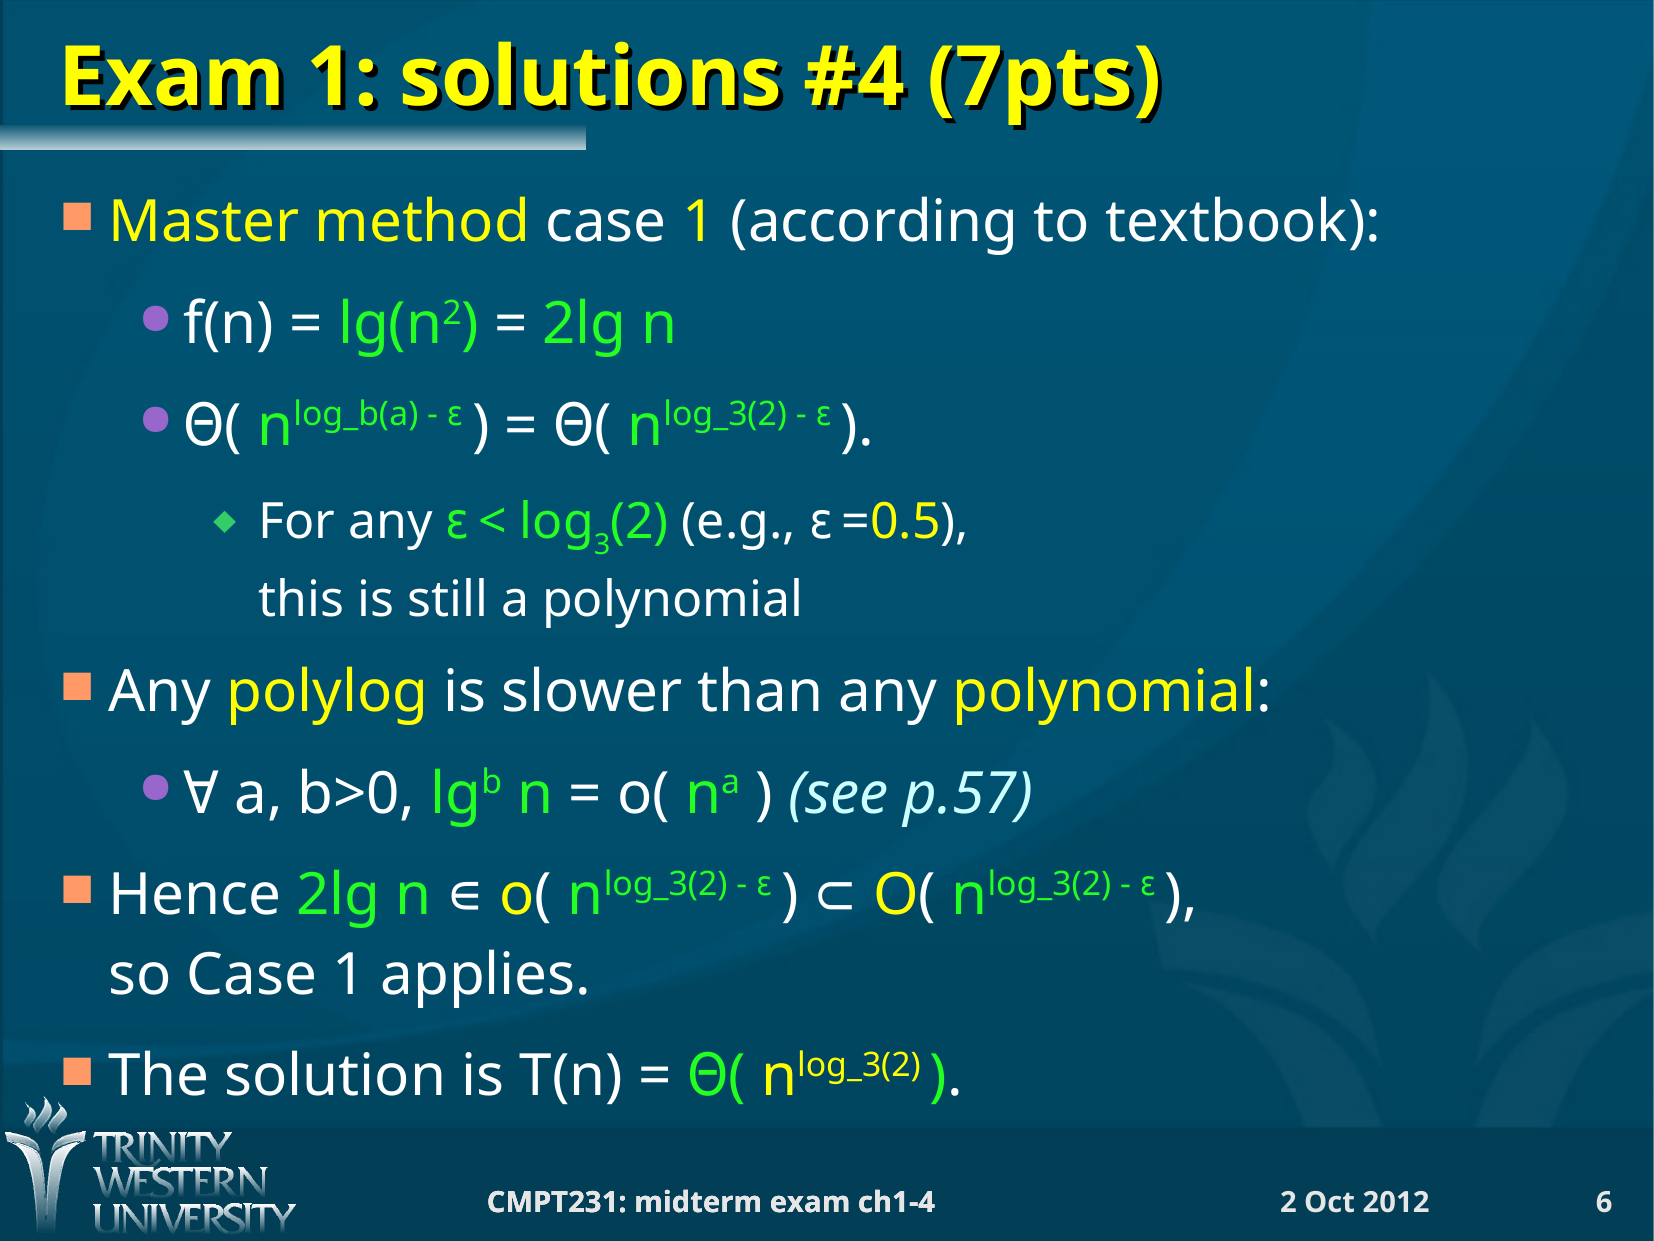

# Exam 1: solutions #4 (7pts)
Master method case 1 (according to textbook):
f(n) = lg(n2) = 2lg n
Θ( nlog_b(a) - ε ) = Θ( nlog_3(2) - ε ).
For any ε < log3(2) (e.g., ε =0.5),
this is still a polynomial
Any polylog is slower than any polynomial:
∀ a, b>0, lgb n = o( na ) (see p.57)
Hence 2lg n ∊ o( nlog_3(2) - ε ) ⊂ O( nlog_3(2) - ε ),
so Case 1 applies.
The solution is T(n) = Θ( nlog_3(2) ).
CMPT231: midterm exam ch1-4
2 Oct 2012
6